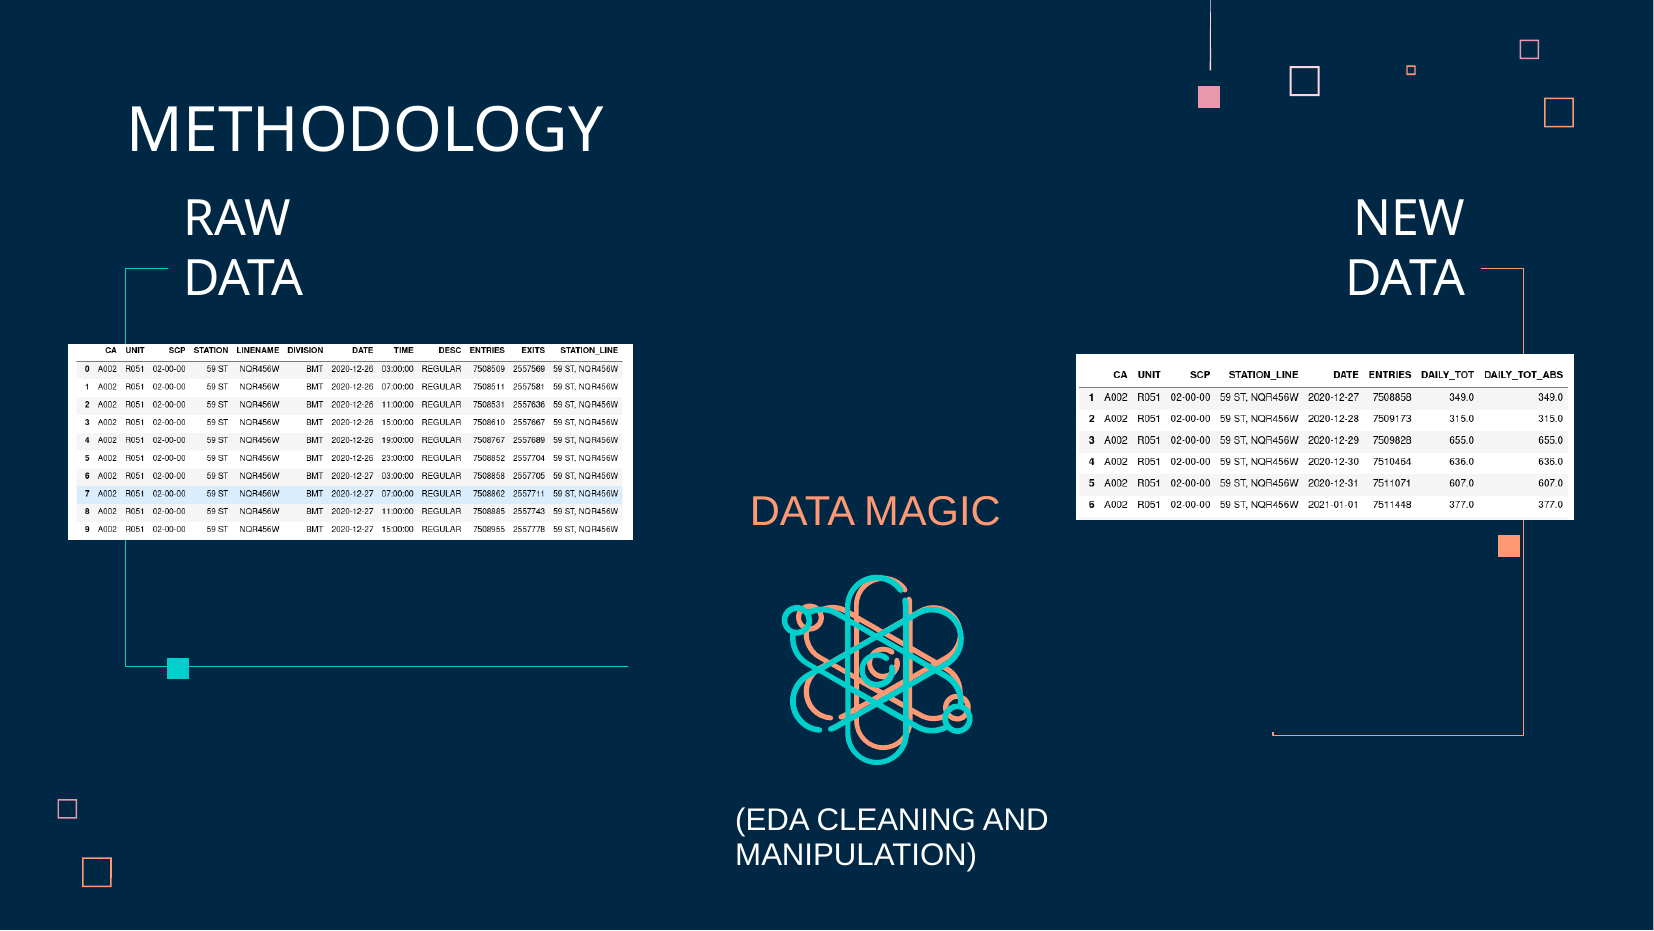

# METHODOLOGY
RAW DATA
NEW DATA
DATA MAGIC
(EDA CLEANING AND MANIPULATION)